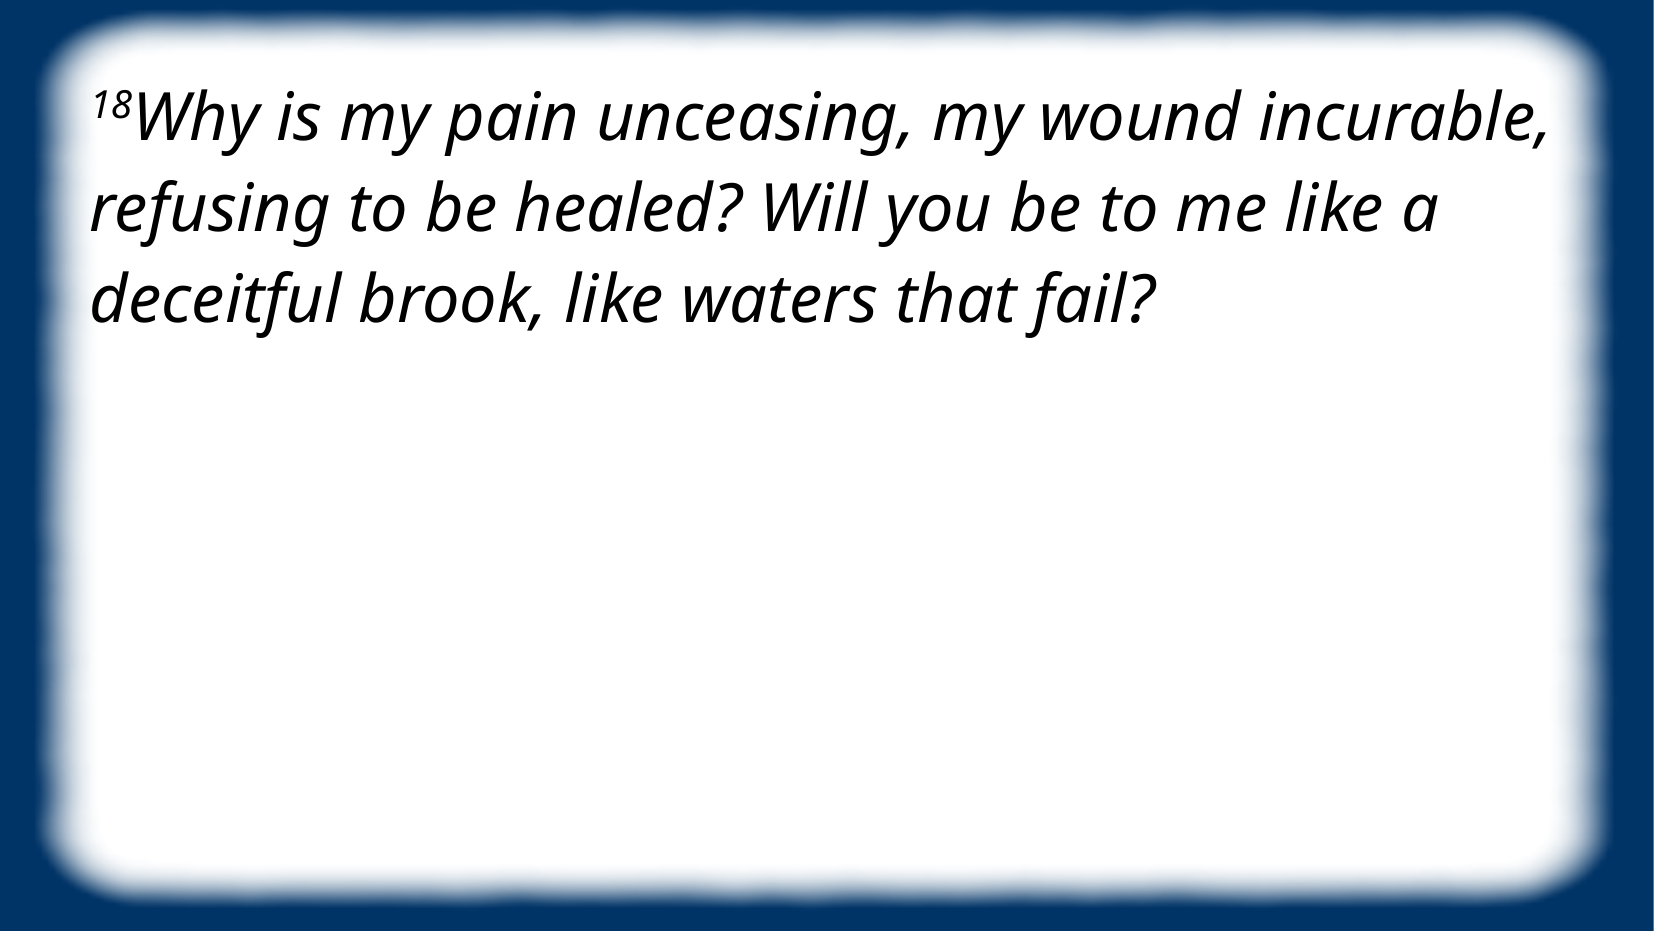

18Why is my pain unceasing, my wound incurable, refusing to be healed? Will you be to me like a deceitful brook, like waters that fail?